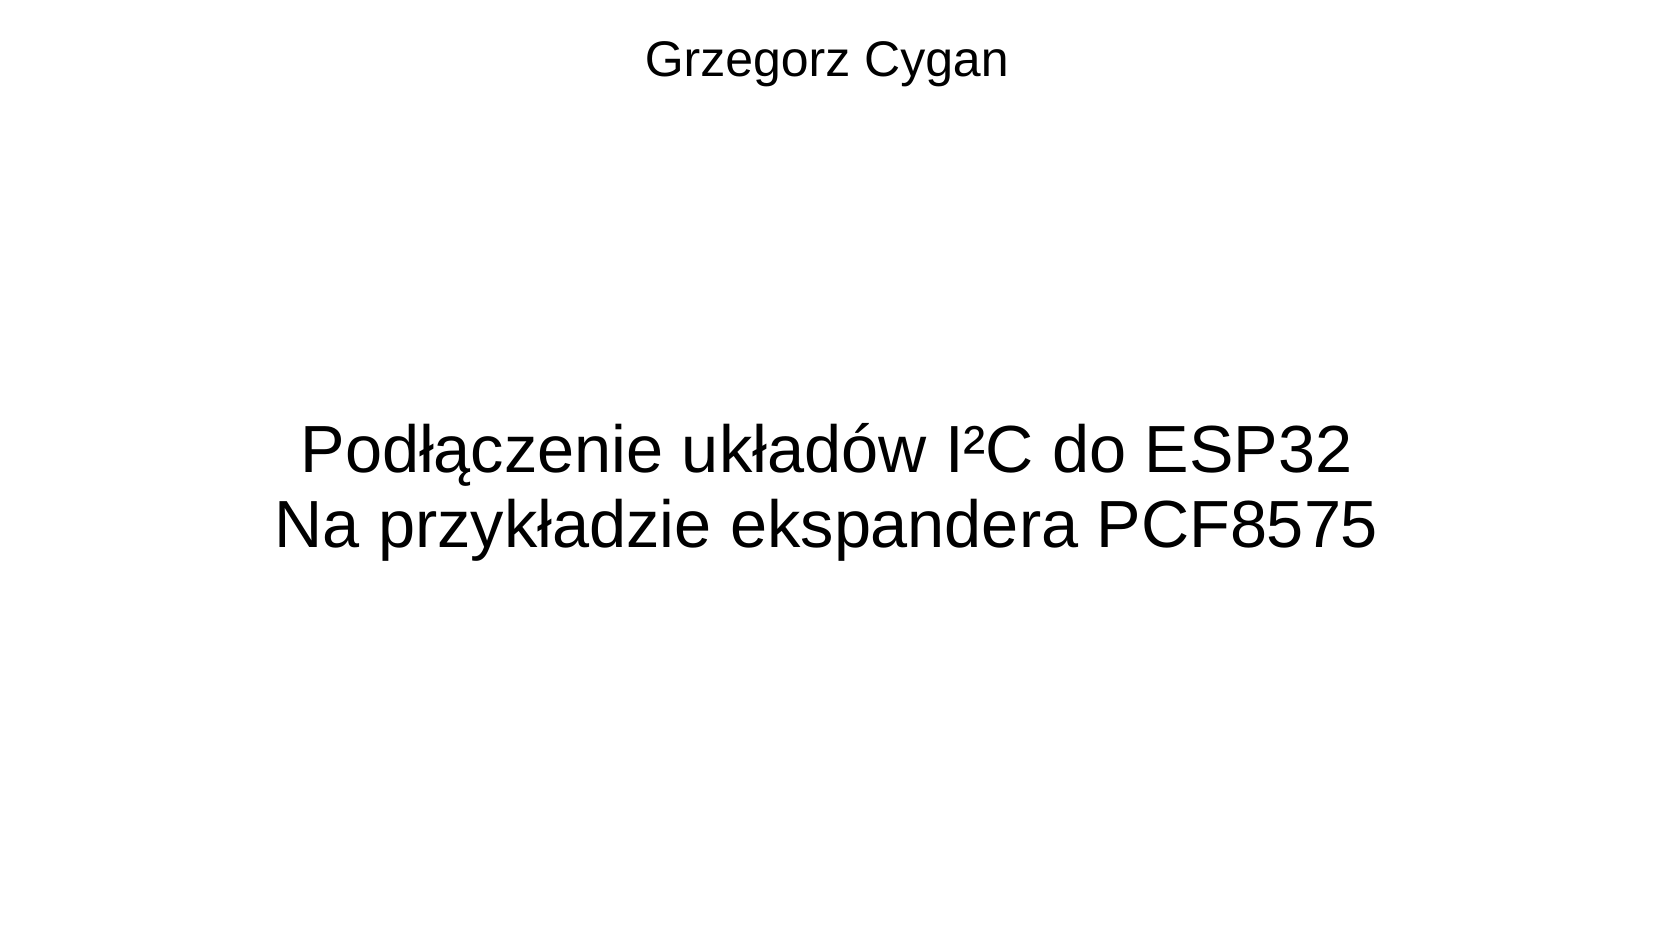

# Grzegorz Cygan
Podłączenie układów I²C do ESP32
Na przykładzie ekspandera PCF8575